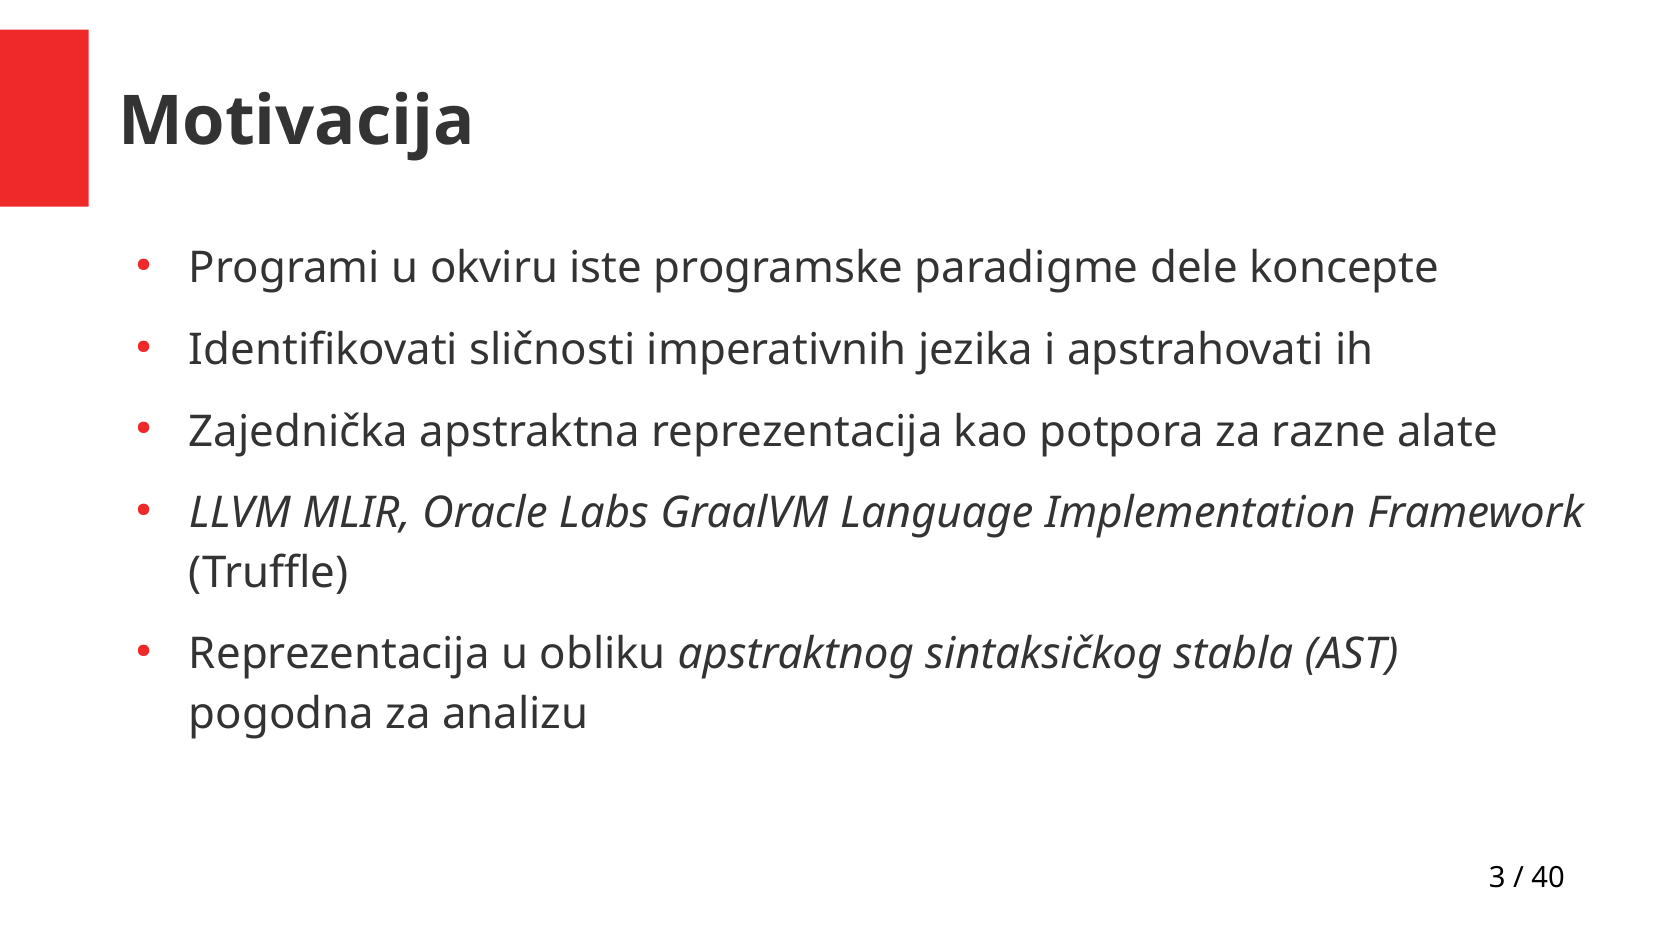

# Motivacija
Programi u okviru iste programske paradigme dele koncepte
Identifikovati sličnosti imperativnih jezika i apstrahovati ih
Zajednička apstraktna reprezentacija kao potpora za razne alate
LLVM MLIR, Oracle Labs GraalVM Language Implementation Framework (Truffle)
Reprezentacija u obliku apstraktnog sintaksičkog stabla (AST) pogodna za analizu
3